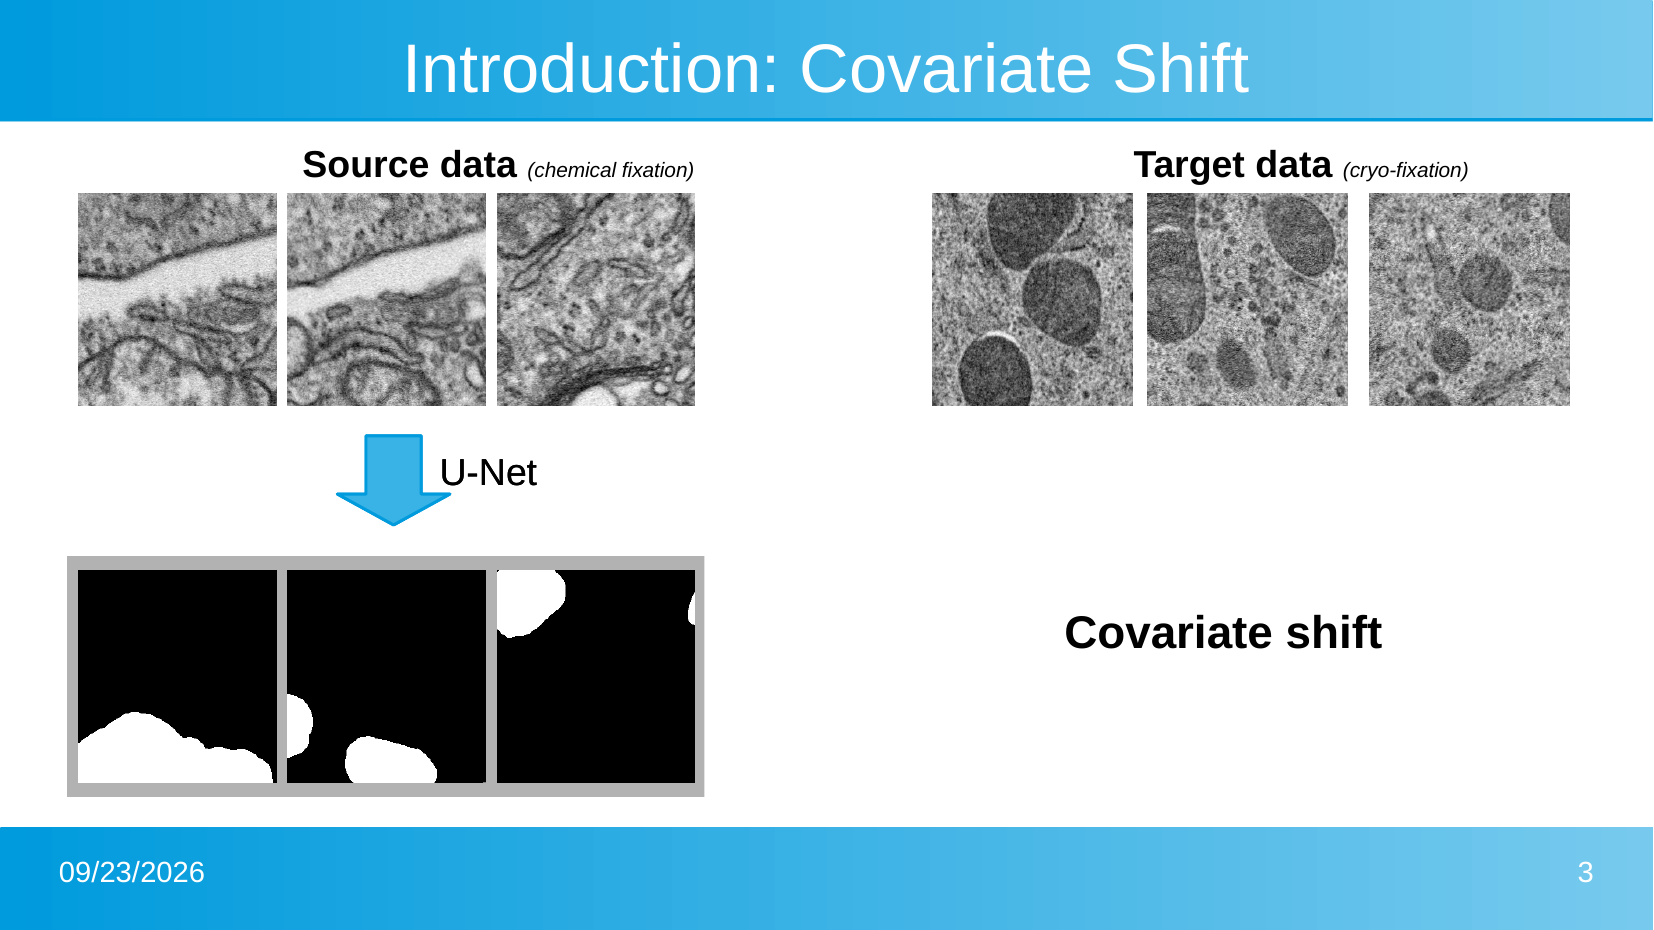

# Introduction: Covariate Shift
Source data (chemical fixation)
Target data (cryo-fixation)
U-Net
U-Net
Covariate shift
3